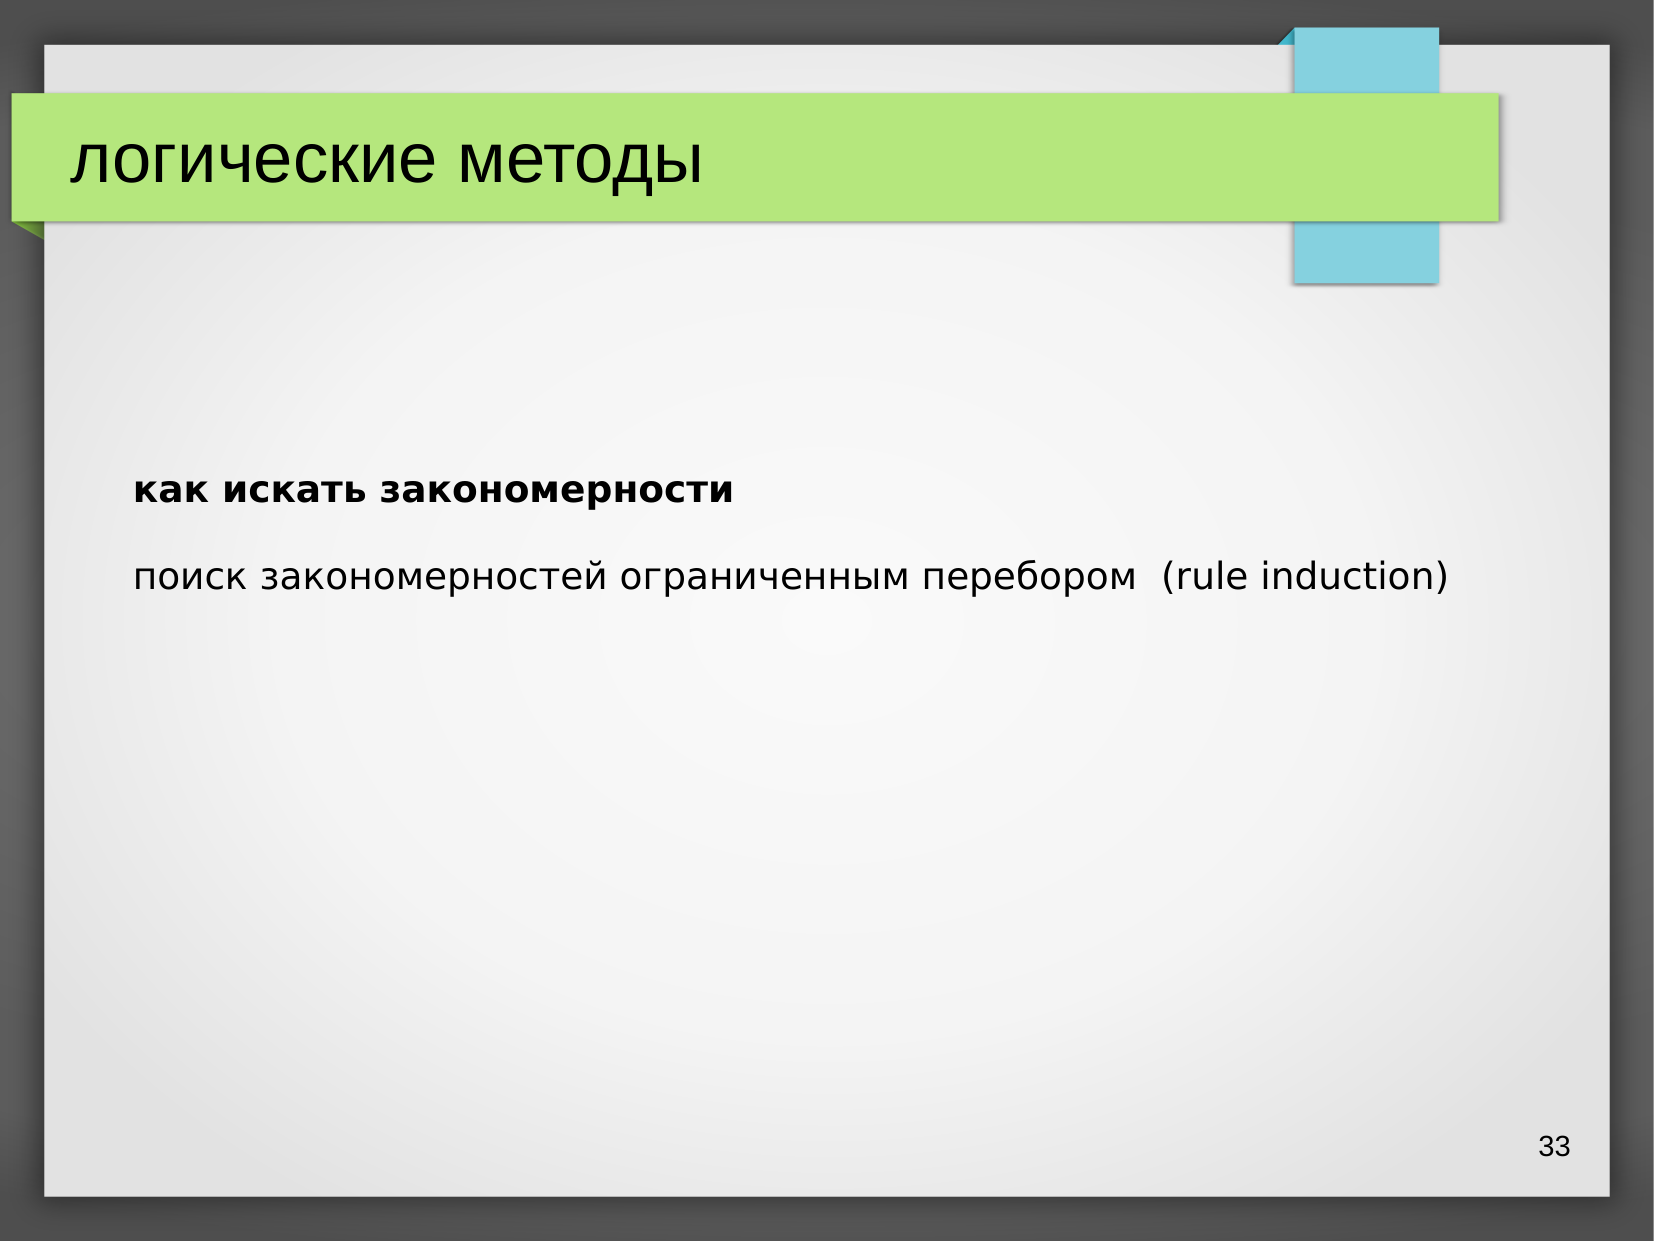

# логические методы
как искать закономерности
поиск закономерностей ограниченным перебором (rule induction)
33